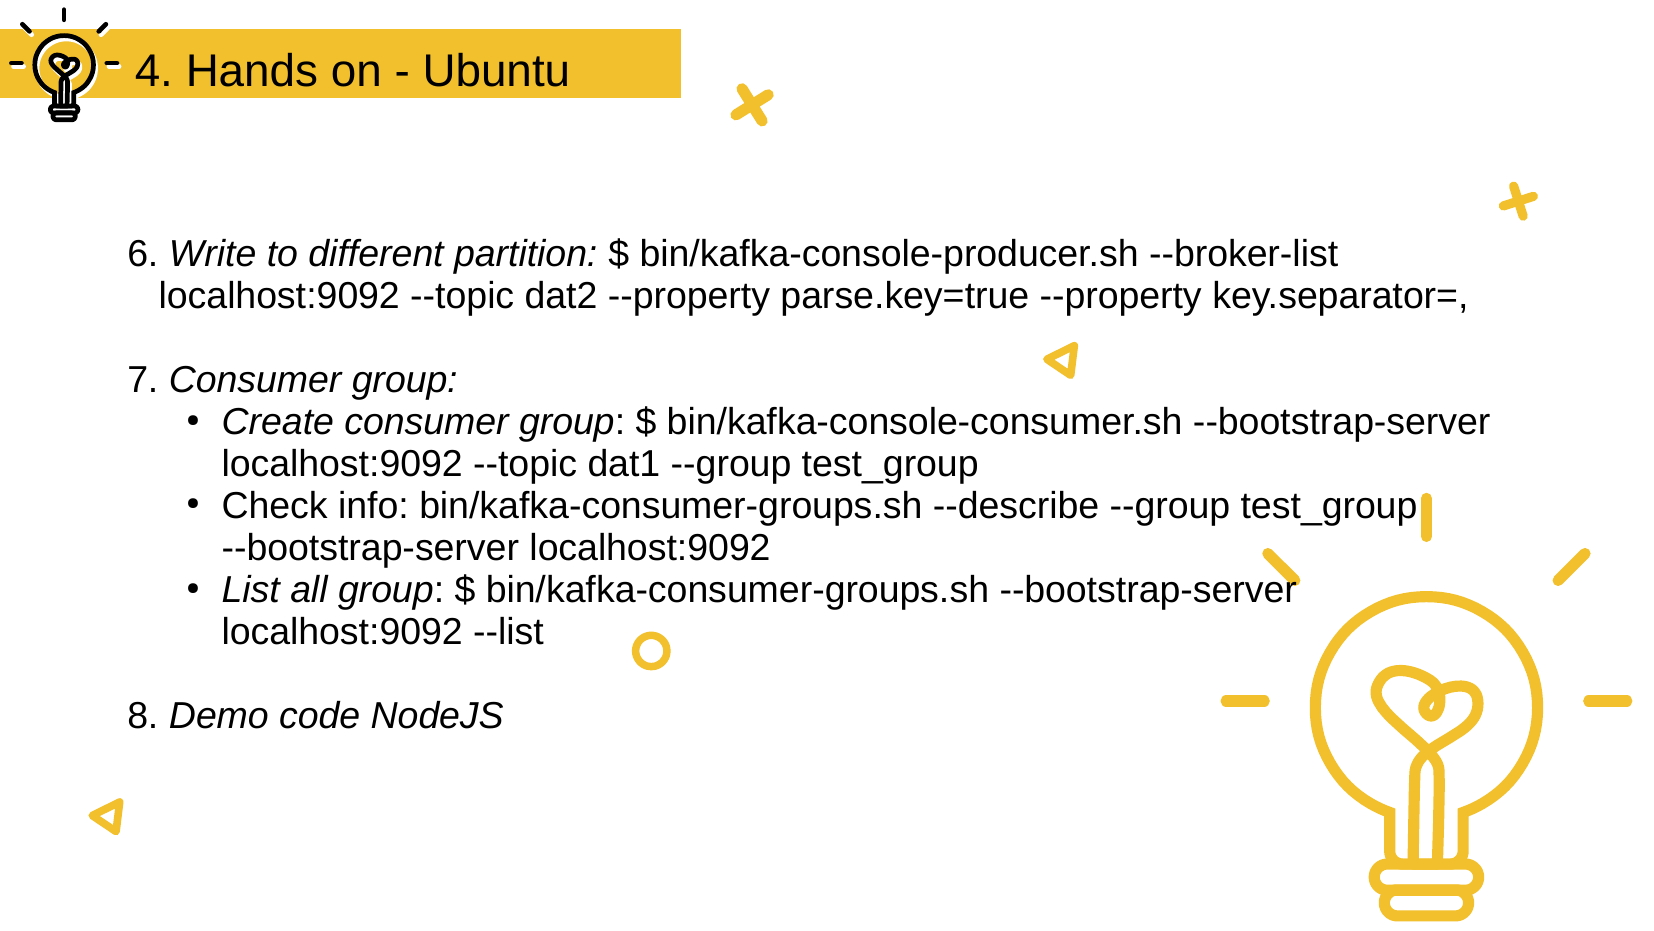

4. Hands on - Ubuntu
6. Write to different partition: $ bin/kafka-console-producer.sh --broker-list
 localhost:9092 --topic dat2 --property parse.key=true --property key.separator=,
7. Consumer group:
Create consumer group: $ bin/kafka-console-consumer.sh --bootstrap-server
localhost:9092 --topic dat1 --group test_group
Check info: bin/kafka-consumer-groups.sh --describe --group test_group
--bootstrap-server localhost:9092
List all group: $ bin/kafka-consumer-groups.sh --bootstrap-server
localhost:9092 --list
8. Demo code NodeJS